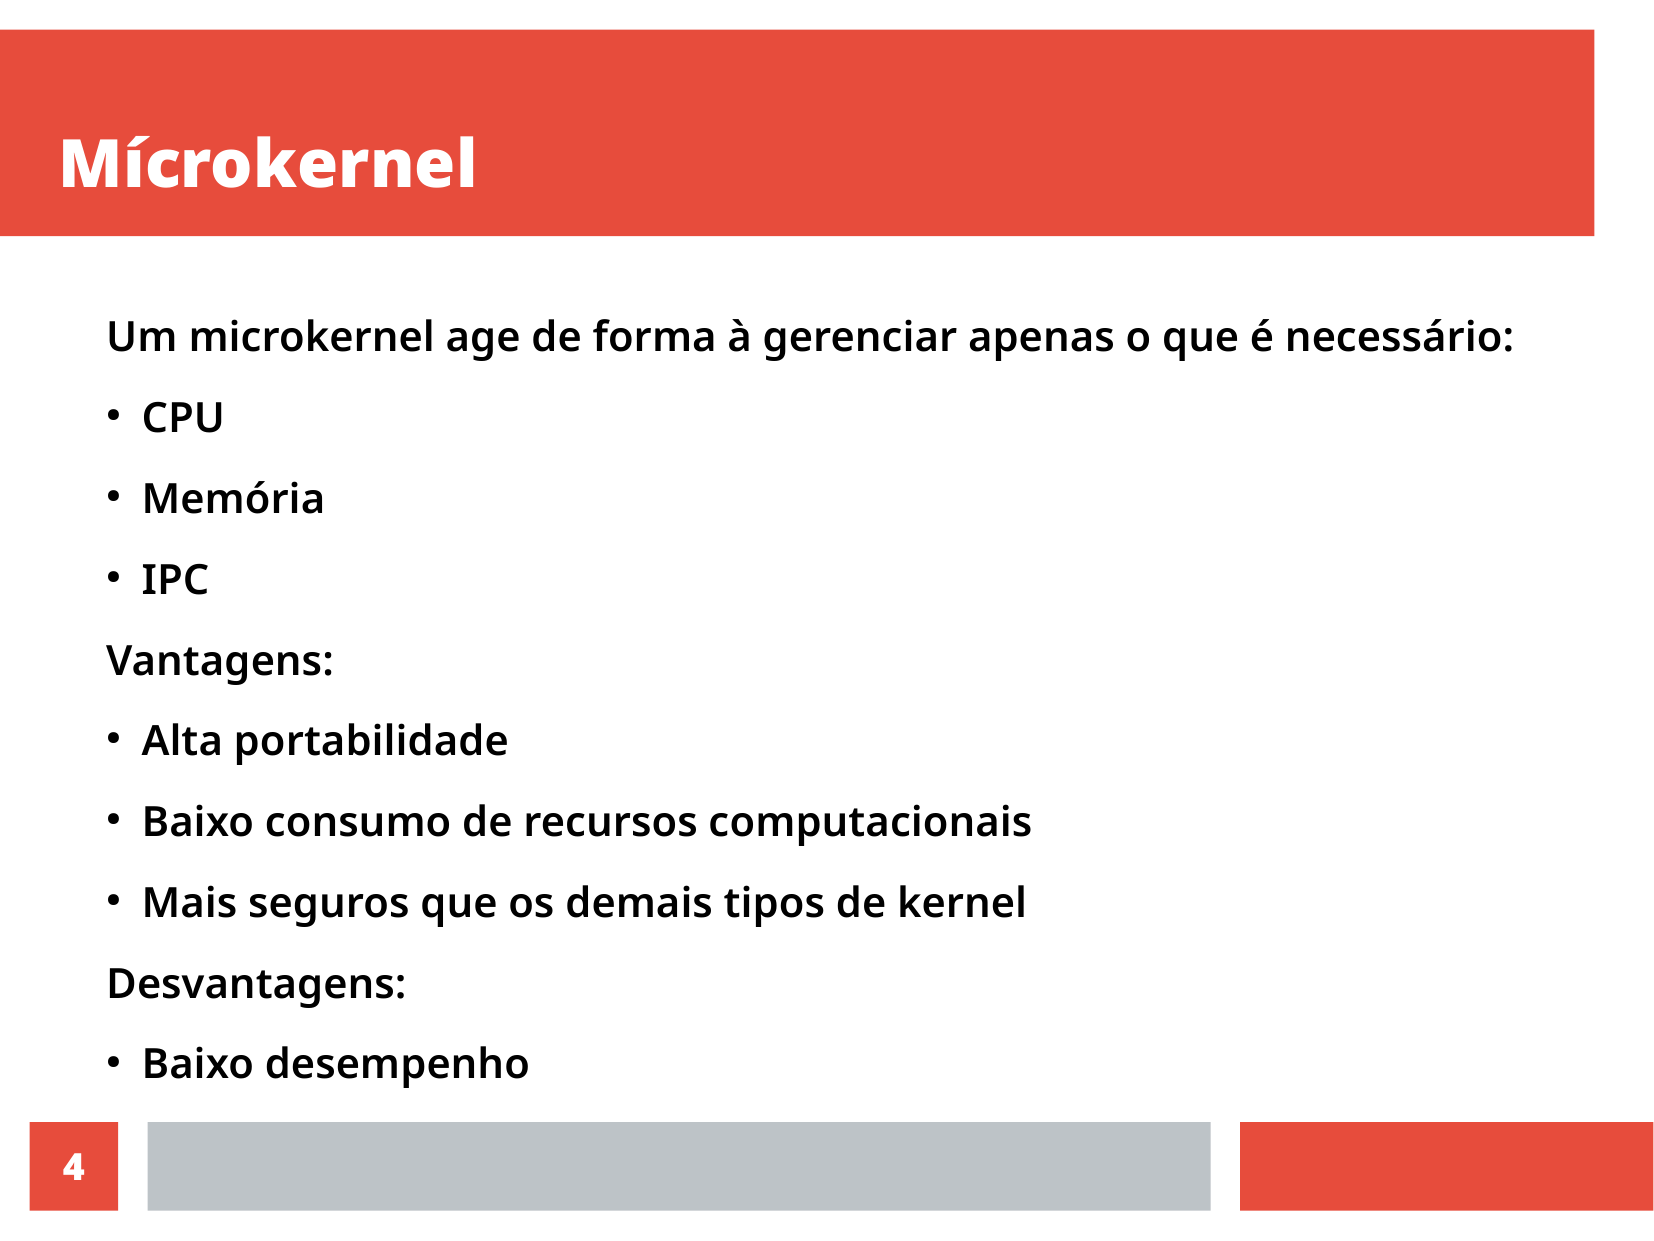

# Mícrokernel
Um microkernel age de forma à gerenciar apenas o que é necessário:
CPU
Memória
IPC
Vantagens:
Alta portabilidade
Baixo consumo de recursos computacionais
Mais seguros que os demais tipos de kernel
Desvantagens:
Baixo desempenho
4